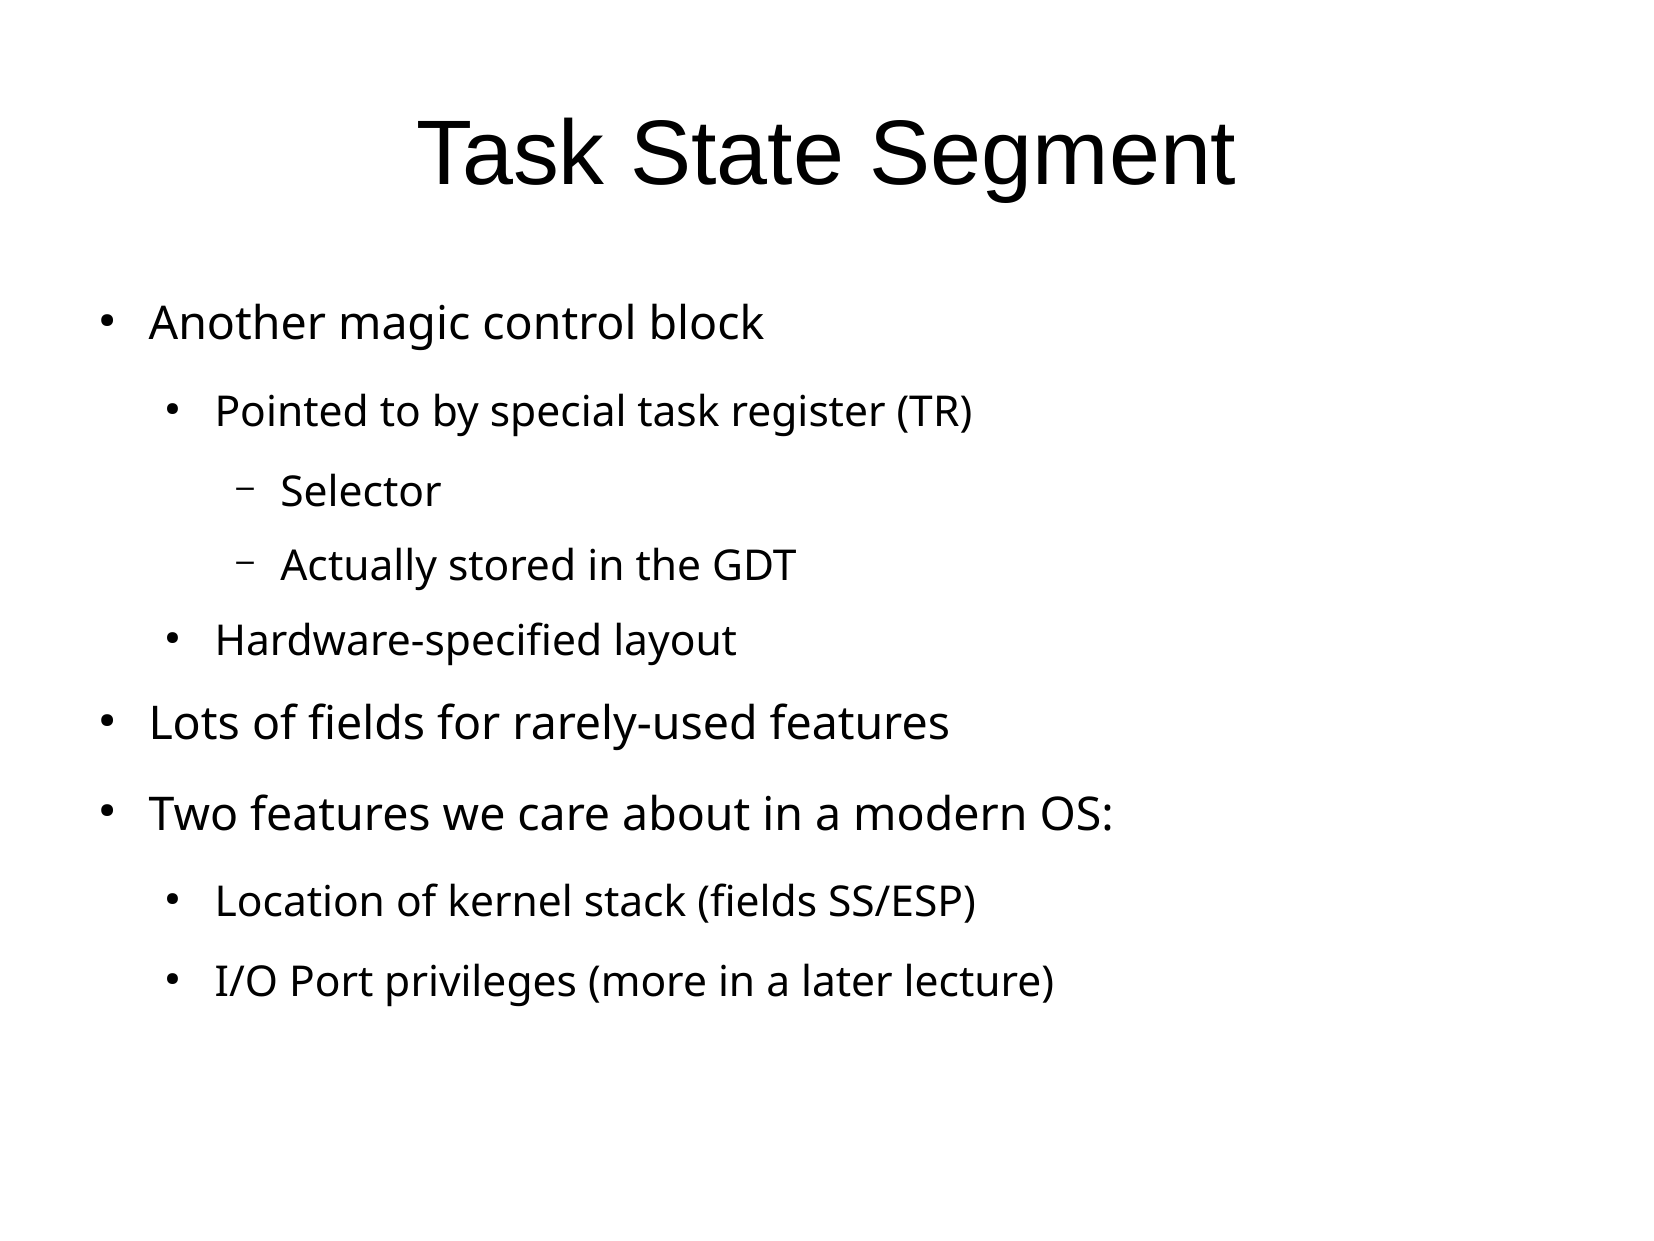

# Task State Segment
Another magic control block
Pointed to by special task register (TR)
Selector
Actually stored in the GDT
Hardware-specified layout
Lots of fields for rarely-used features
Two features we care about in a modern OS:
Location of kernel stack (fields SS/ESP)
I/O Port privileges (more in a later lecture)